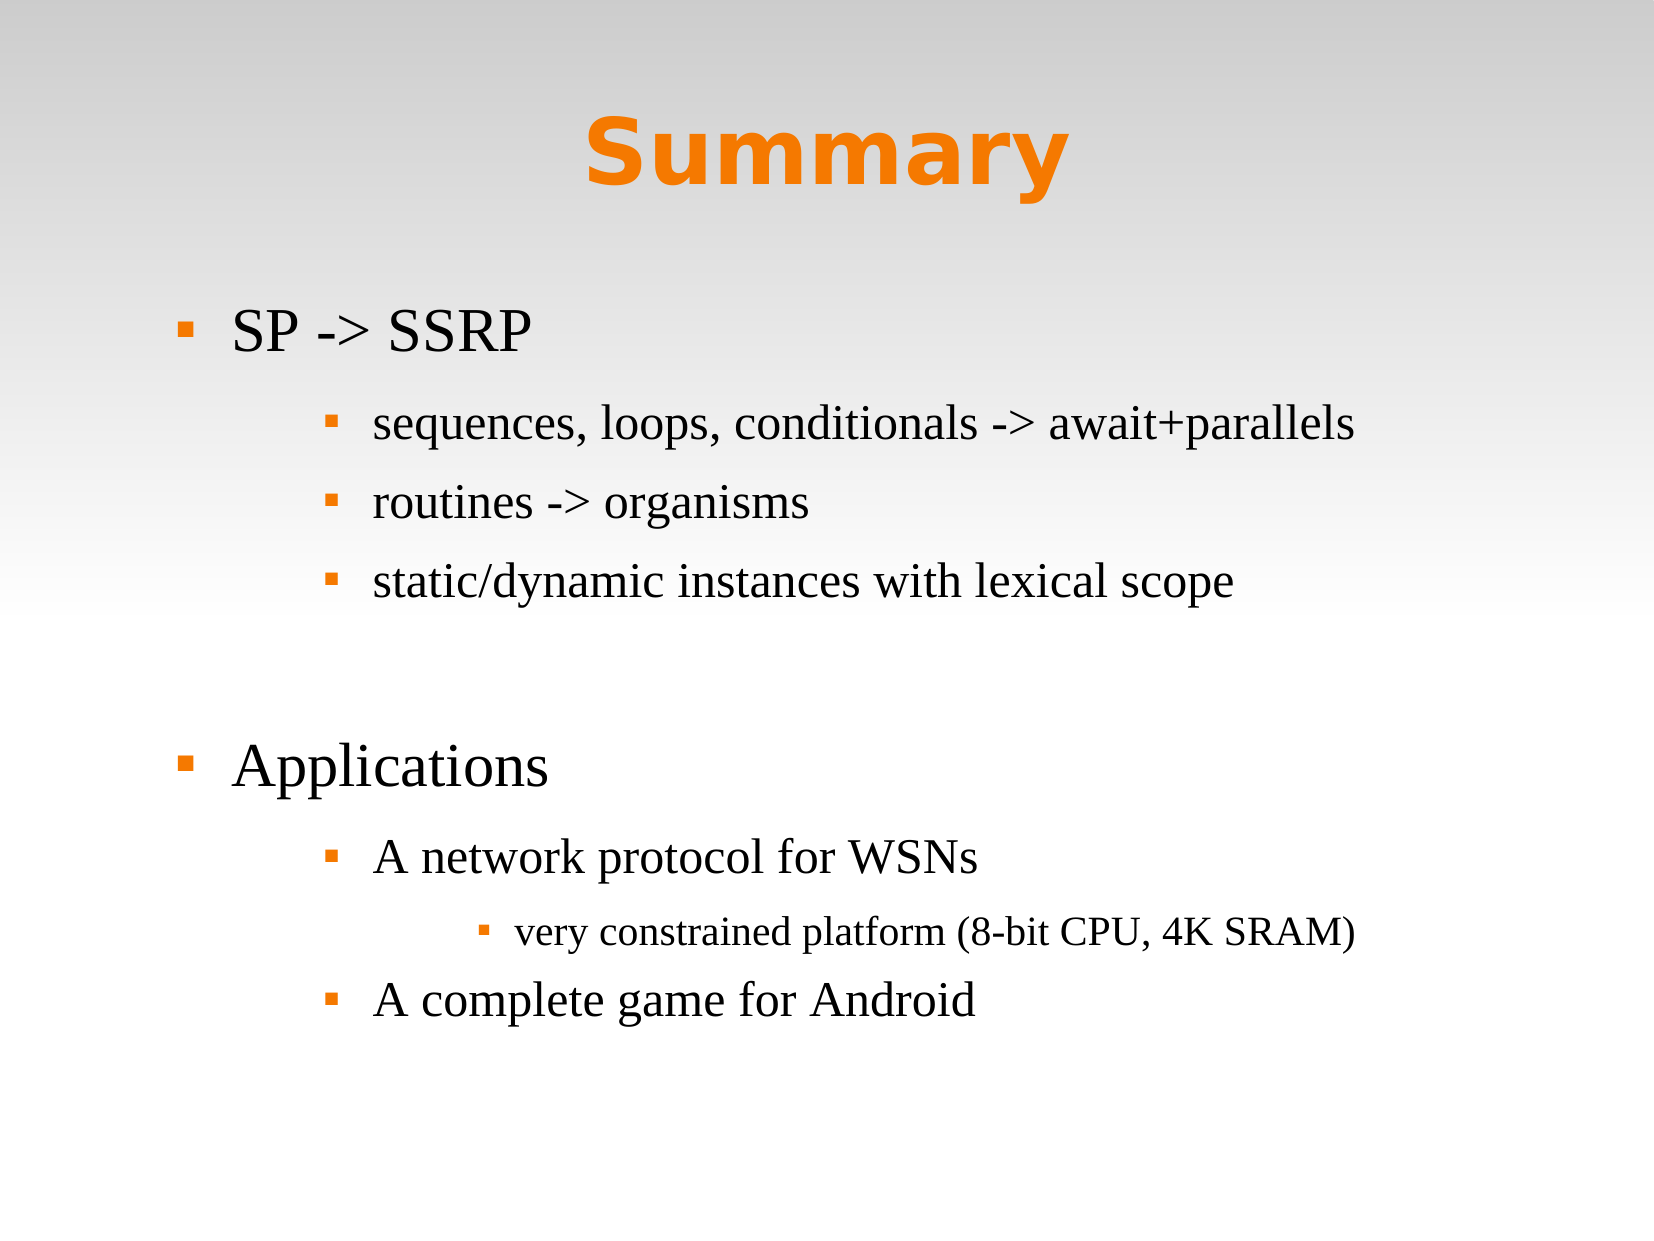

# Summary
SP -> SSRP
sequences, loops, conditionals -> await+parallels
routines -> organisms
static/dynamic instances with lexical scope
Applications
A network protocol for WSNs
very constrained platform (8-bit CPU, 4K SRAM)
A complete game for Android